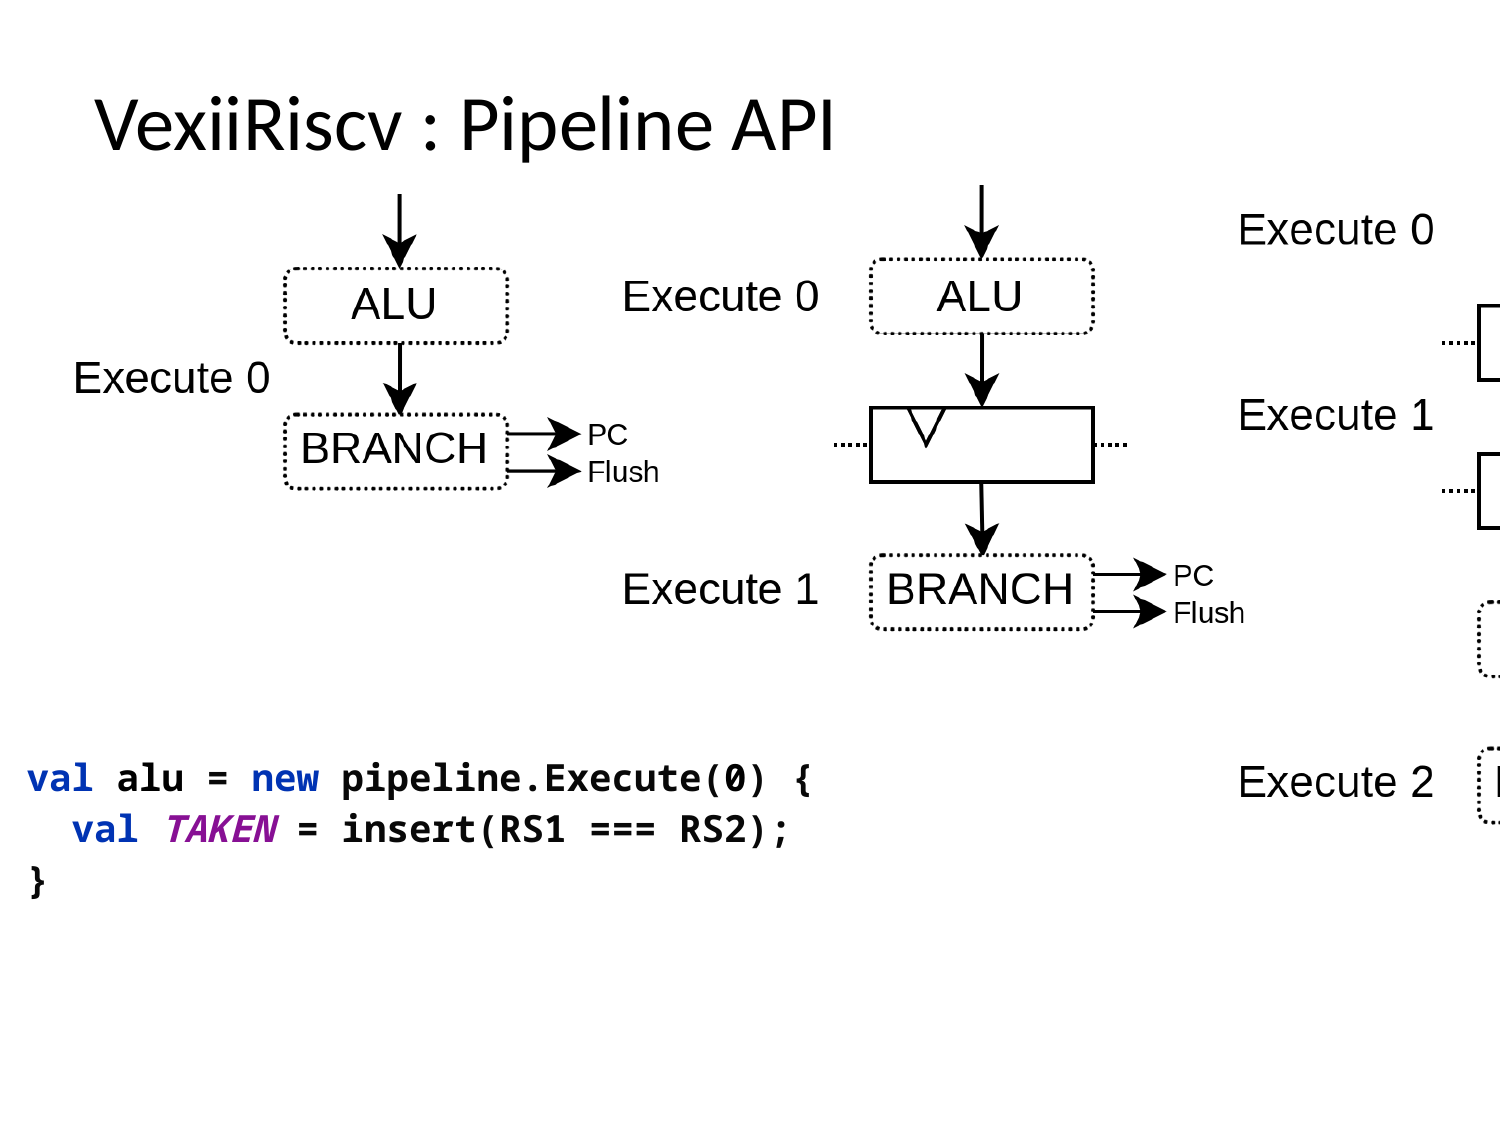

# VexiiRiscv : Pipeline API
val alu = new pipeline.Execute(0) {
 val TAKEN = insert(RS1 === RS2);
}